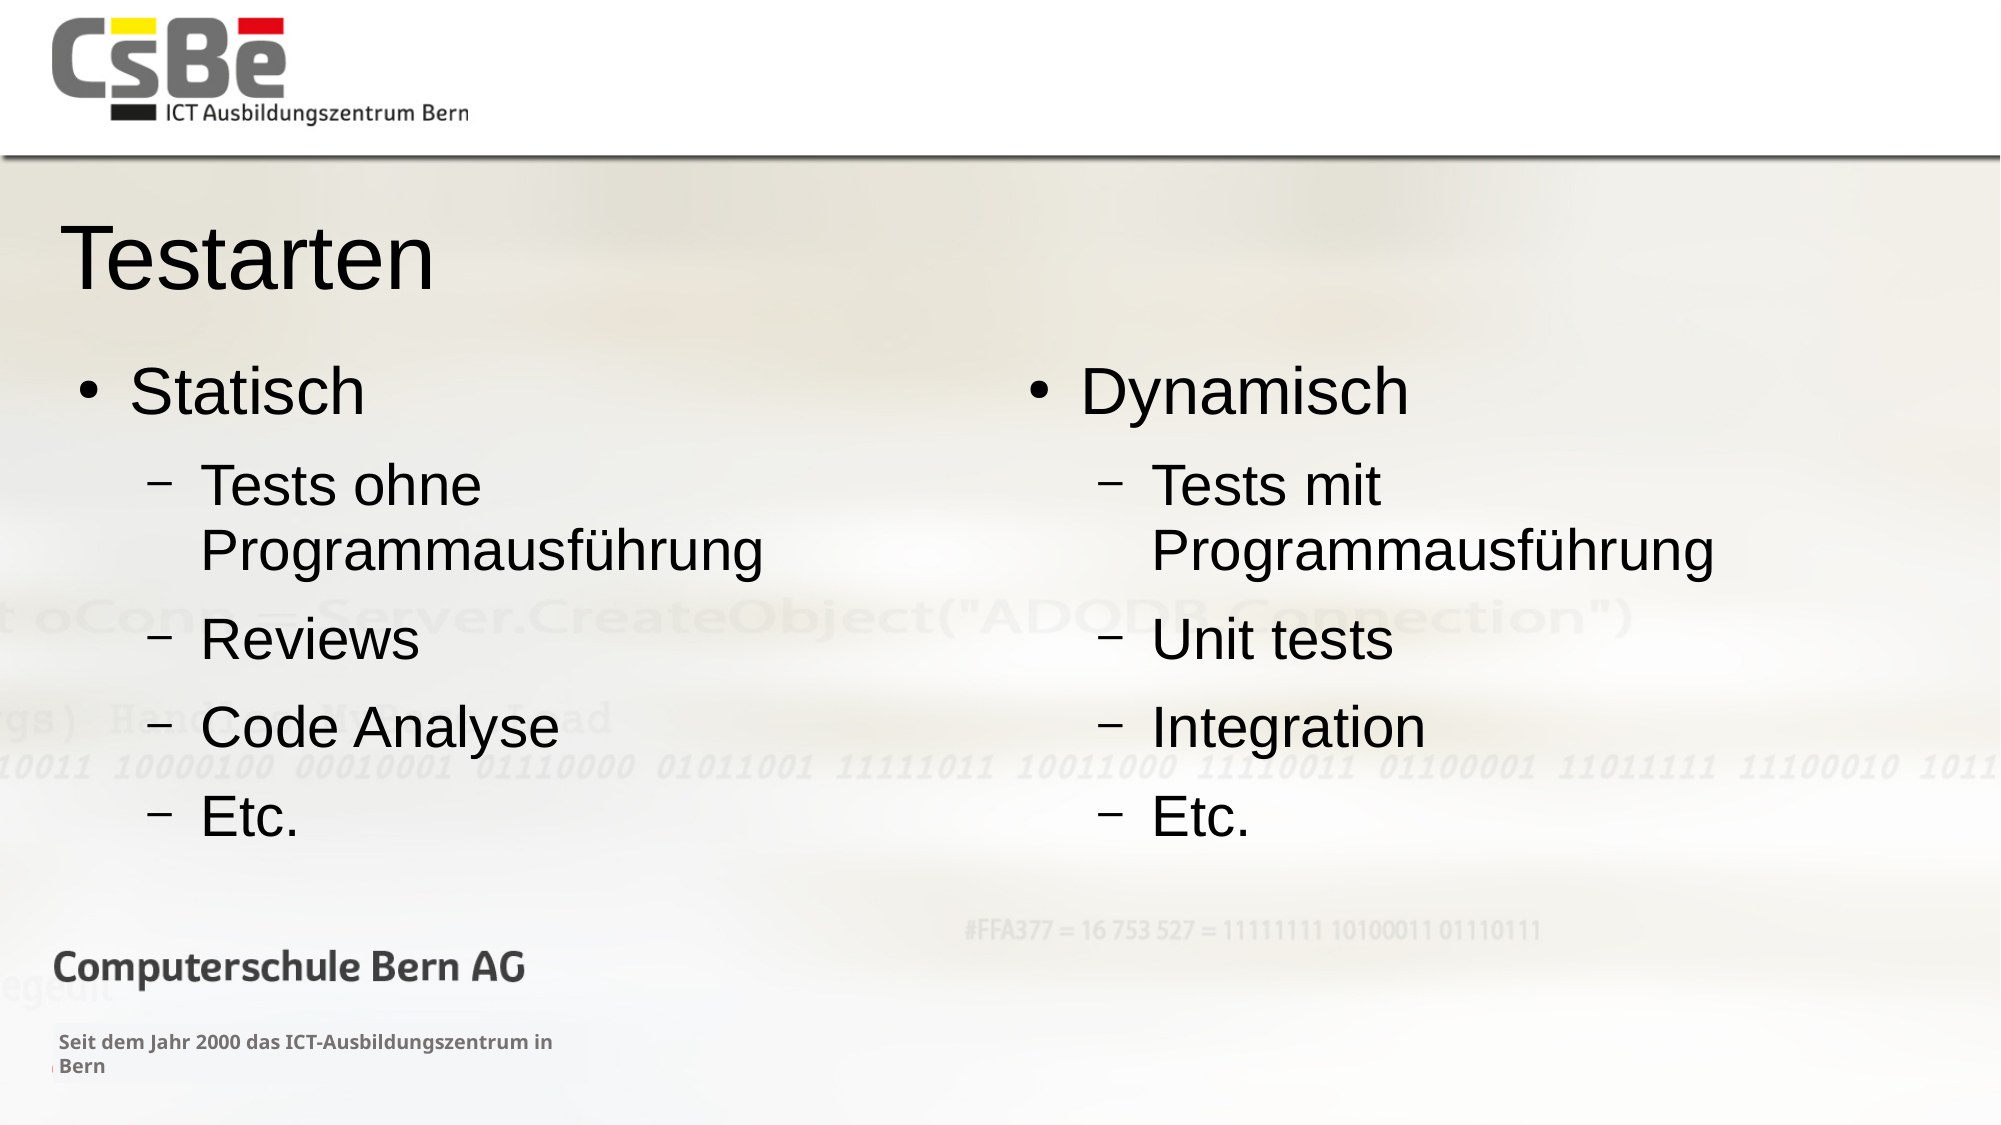

Testarten
# Statisch
Tests ohne Programmausführung
Reviews
Code Analyse
Etc.
Dynamisch
Tests mit Programmausführung
Unit tests
Integration
Etc.